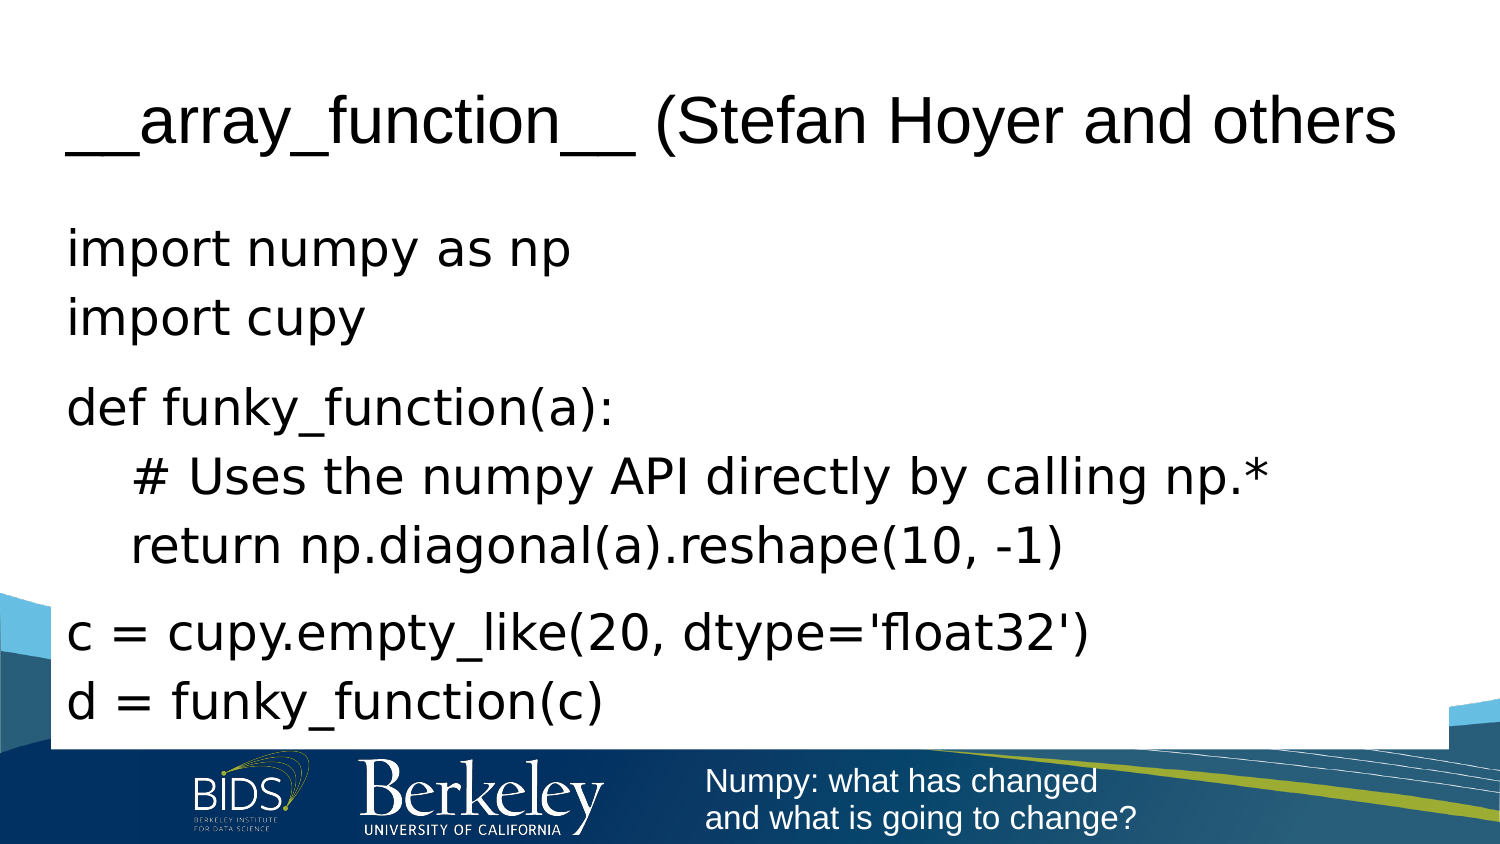

# __array_function__ (Stefan Hoyer and others
import numpy as np
import cupy
def funky_function(a):
 # Uses the numpy API directly by calling np.*
 return np.diagonal(a).reshape(10, -1)
c = cupy.empty_like(20, dtype='float32')
d = funky_function(c)
Numpy: what has changed
and what is going to change?